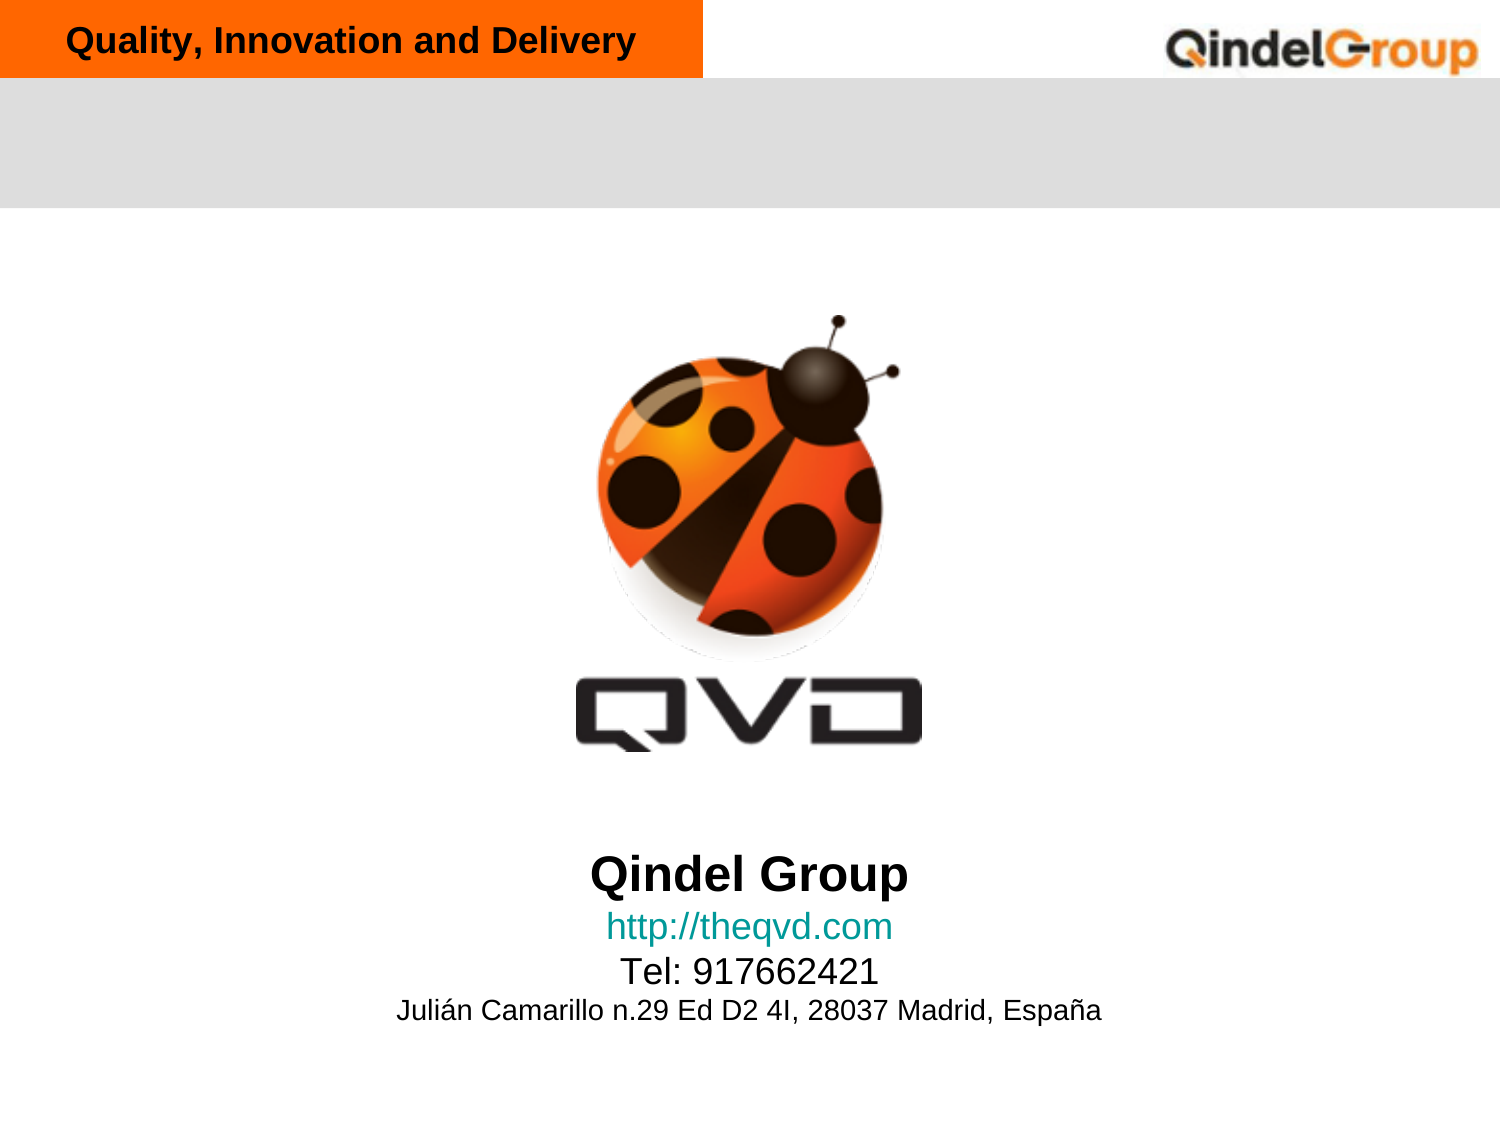

Qindel Group
http://theqvd.com
Tel: 917662421
Julián Camarillo n.29 Ed D2 4I, 28037 Madrid, España